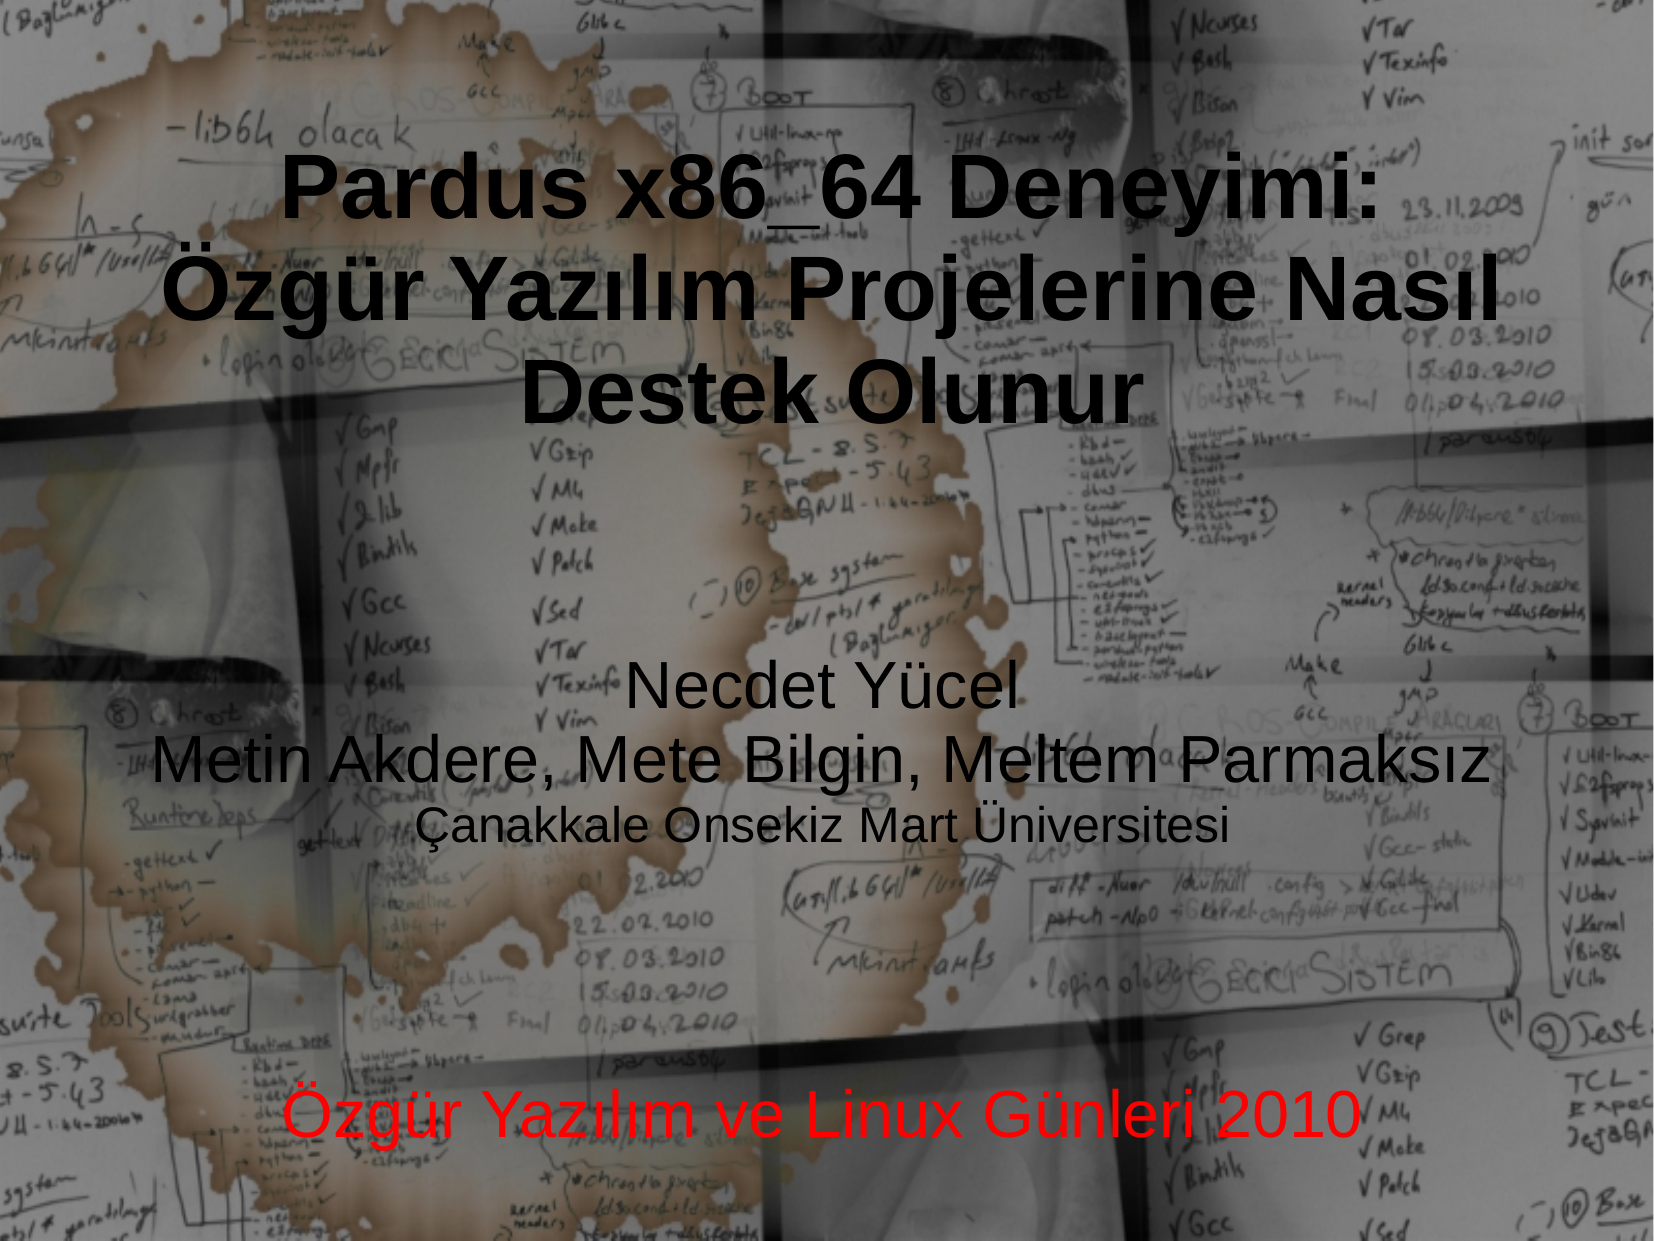

# Pardus x86_64 Deneyimi: Özgür Yazılım Projelerine Nasıl Destek Olunur
Necdet Yücel
Metin Akdere, Mete Bilgin, Meltem Parmaksız
Çanakkale Onsekiz Mart Üniversitesi
Özgür Yazılım ve Linux Günleri 2010